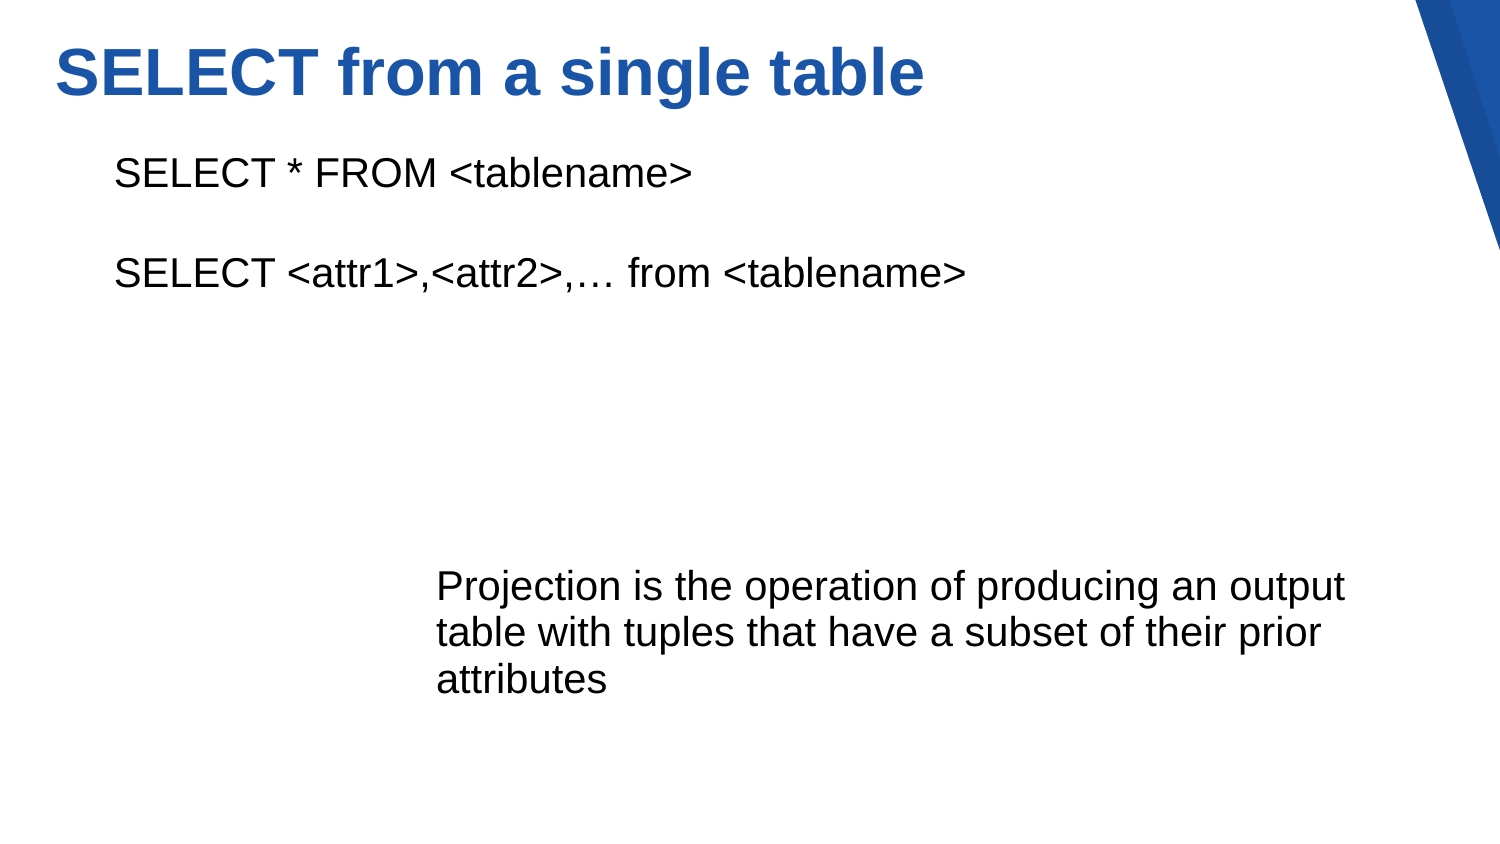

# SELECT from a single table
SELECT * FROM <tablename>
SELECT <attr1>,<attr2>,… from <tablename>
Projection is the operation of producing an output table with tuples that have a subset of their prior attributes